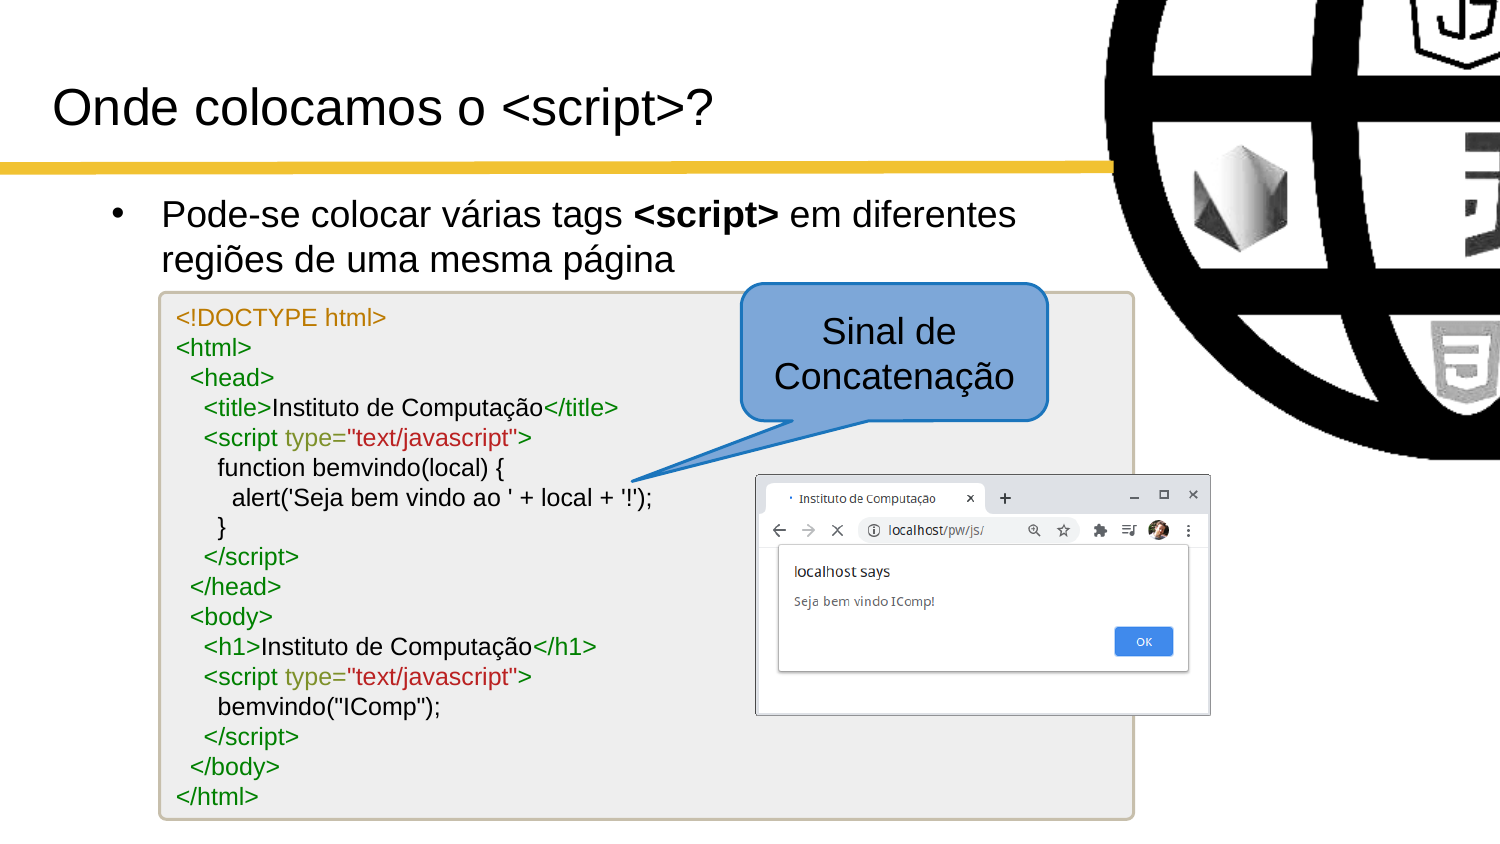

Onde colocamos o <script>?
Pode-se colocar várias tags <script> em diferentes regiões de uma mesma página
Sinal de
Concatenação
<!DOCTYPE html>
<html>
 <head>
 <title>Instituto de Computação</title>
 <script type="text/javascript">
 function bemvindo(local) {
 alert('Seja bem vindo ao ' + local + '!');
 }
 </script>
 </head>
 <body>
 <h1>Instituto de Computação</h1>
 <script type="text/javascript">
 bemvindo("IComp");
 </script>
 </body>
</html>